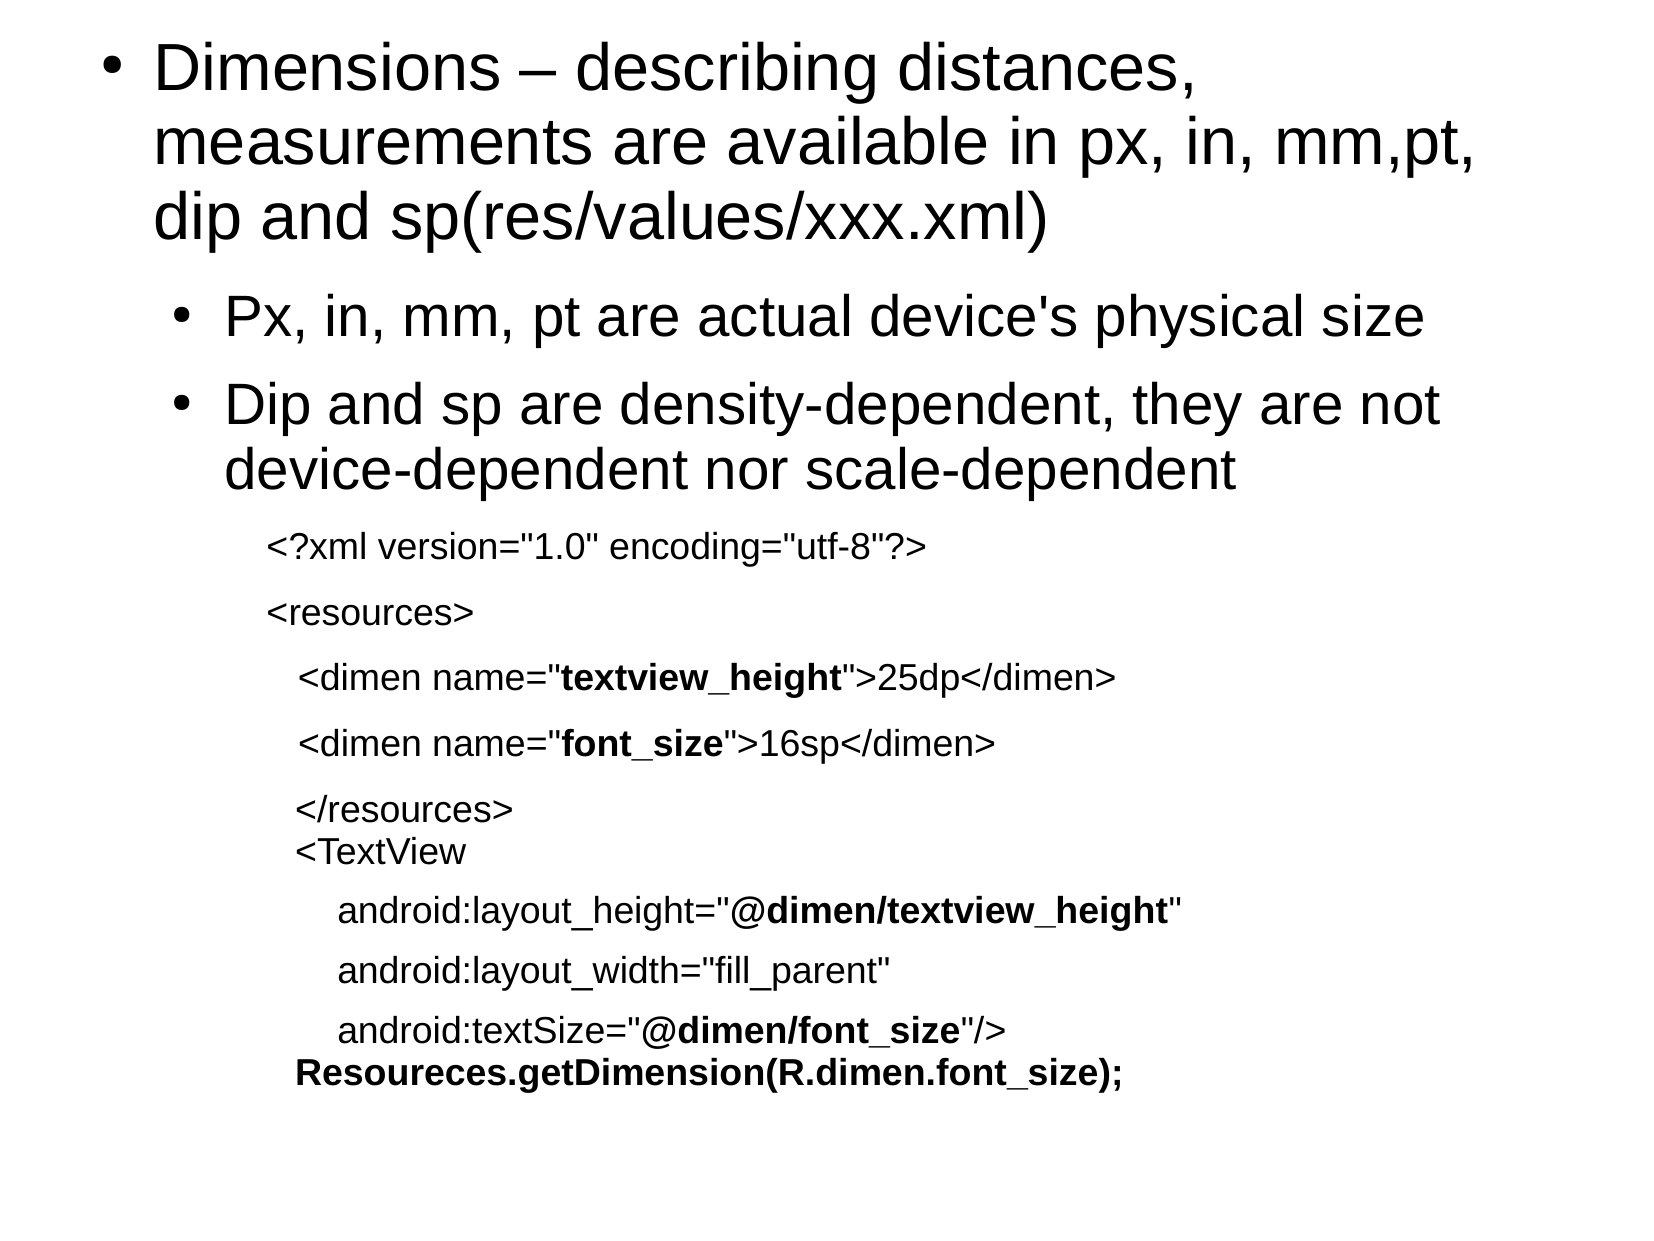

# Dimensions – describing distances, measurements are available in px, in, mm,pt, dip and sp(res/values/xxx.xml)
Px, in, mm, pt are actual device's physical size
Dip and sp are density-dependent, they are not device-dependent nor scale-dependent
 <?xml version="1.0" encoding="utf-8"?>
 <resources>
 <dimen name="textview_height">25dp</dimen>
 	<dimen name="font_size">16sp</dimen>
</resources>
<TextView
 android:layout_height="@dimen/textview_height"
 android:layout_width="fill_parent"
 android:textSize="@dimen/font_size"/>
Resoureces.getDimension(R.dimen.font_size);